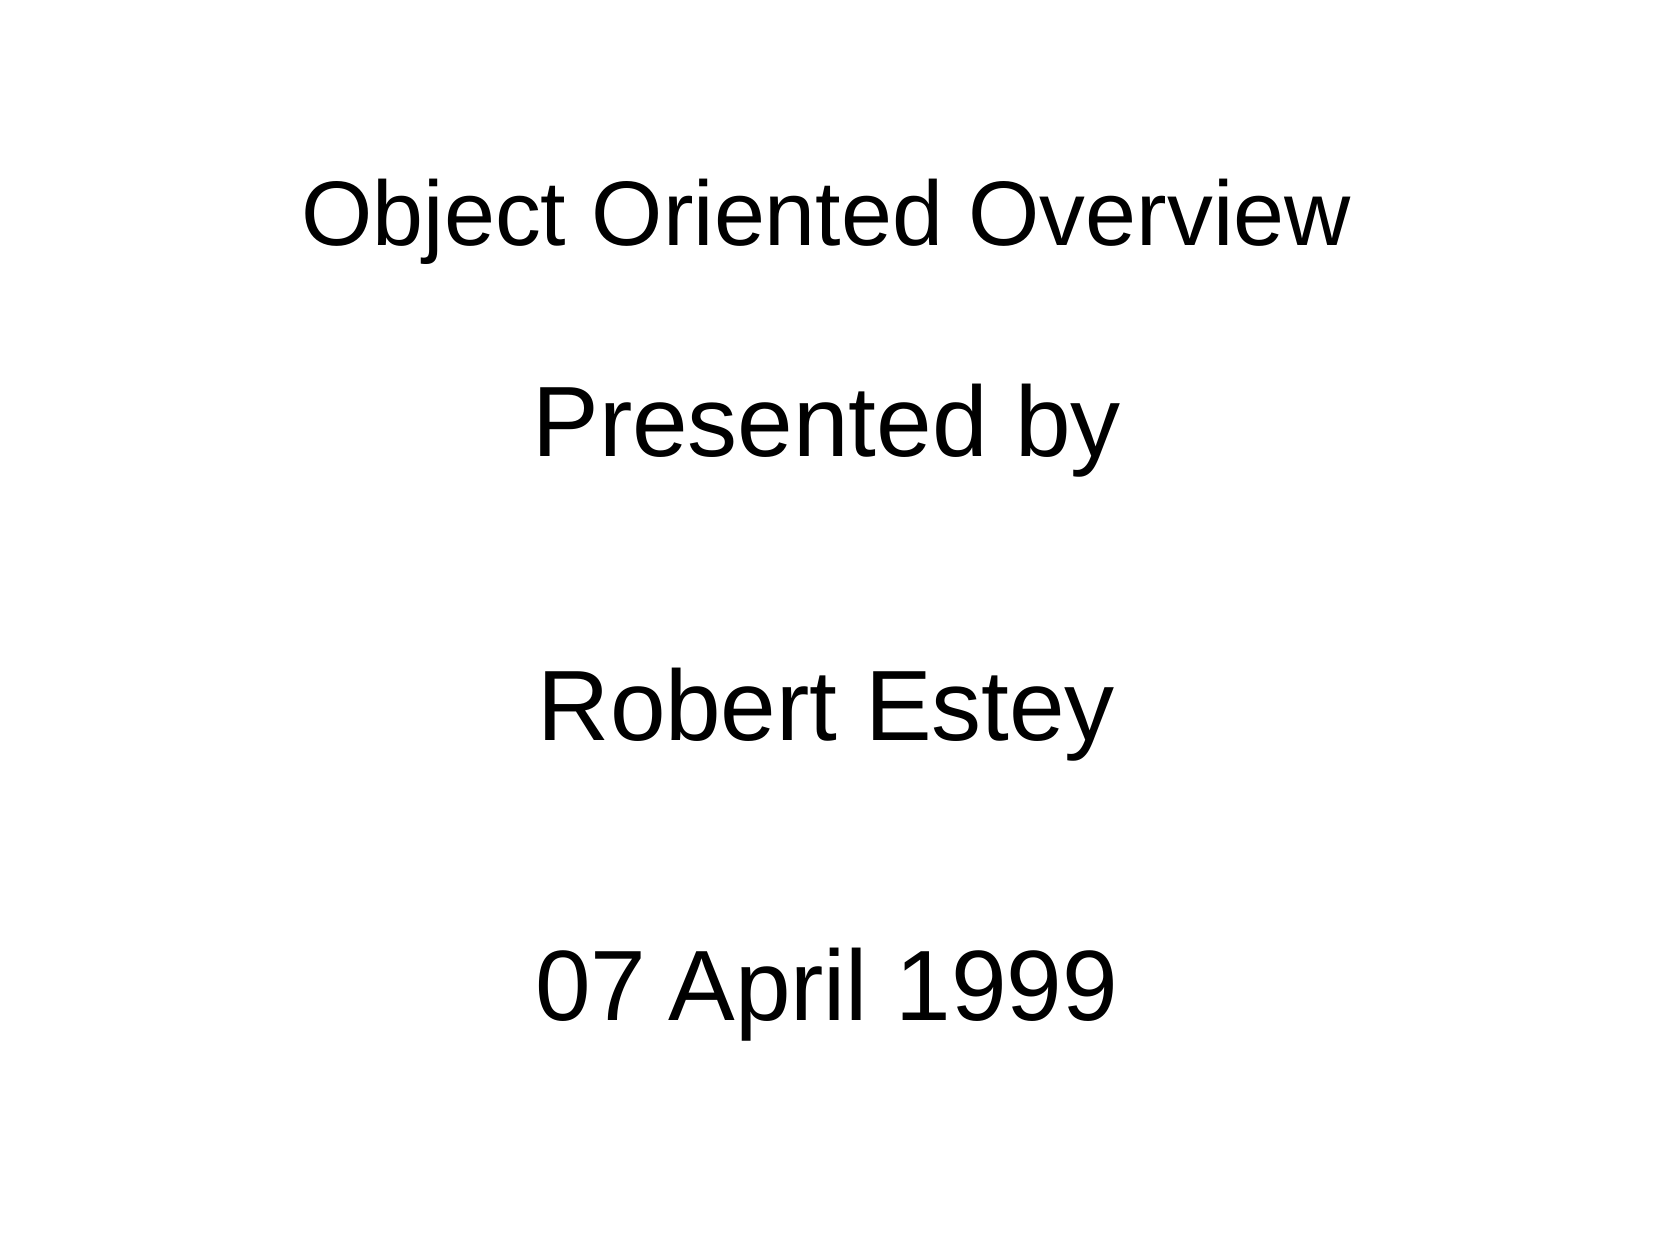

Object Oriented Overview
Presented by
Robert Estey
07 April 1999